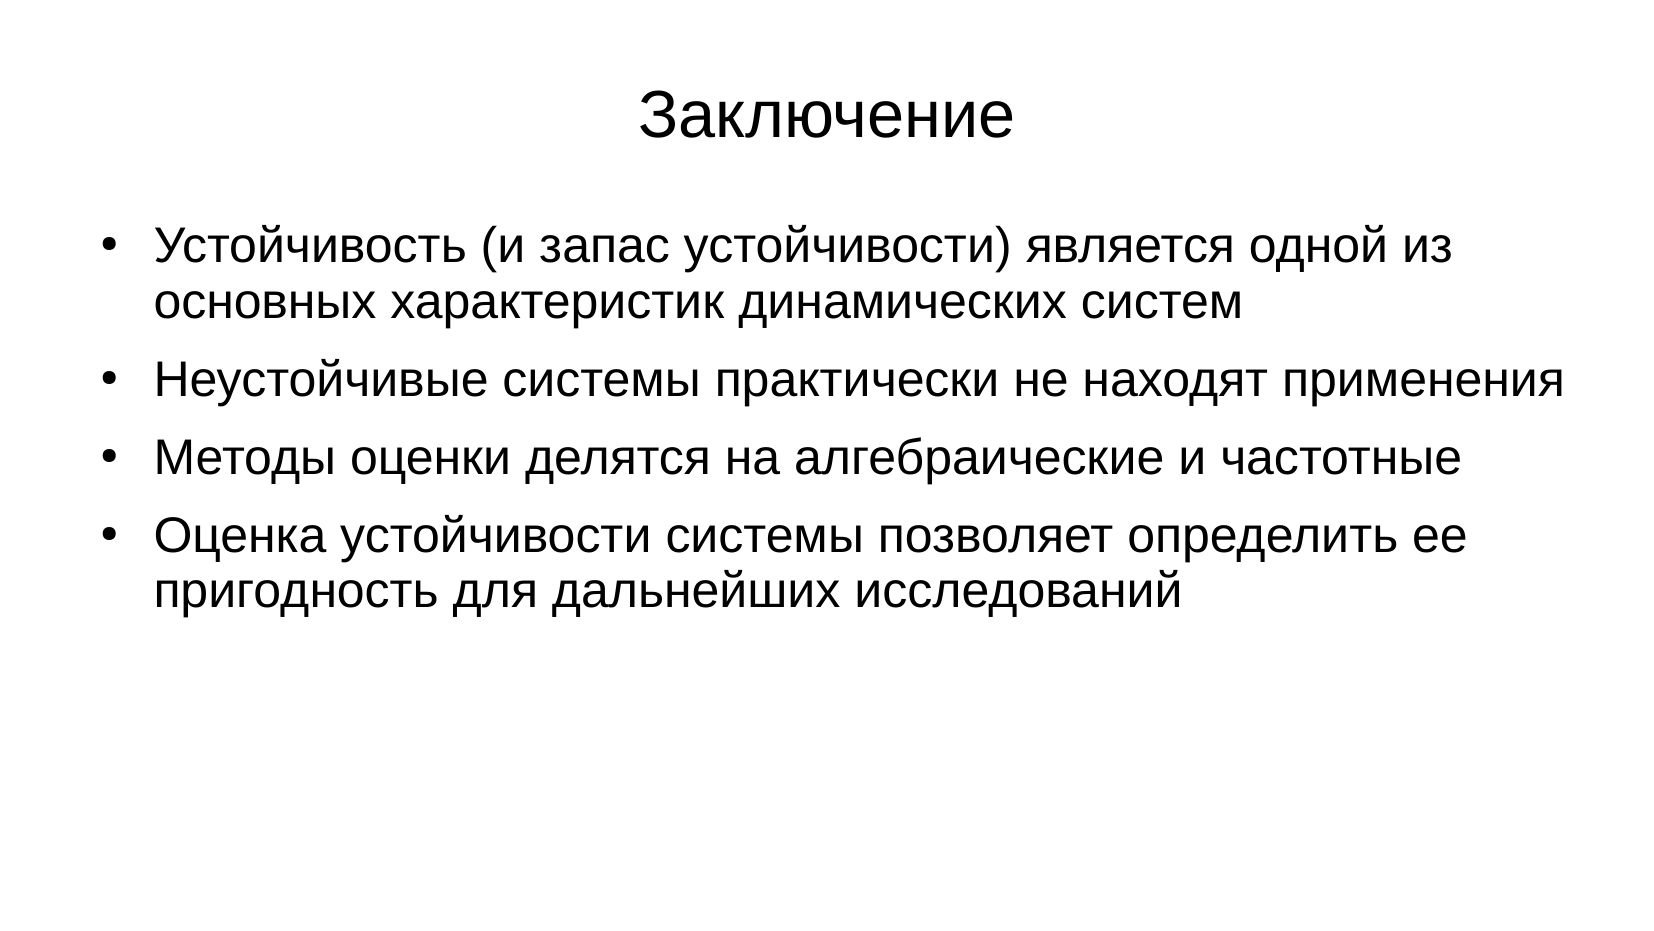

# Заключение
Устойчивость (и запас устойчивости) является одной из основных характеристик динамических систем
Неустойчивые системы практически не находят применения
Методы оценки делятся на алгебраические и частотные
Оценка устойчивости системы позволяет определить ее пригодность для дальнейших исследований